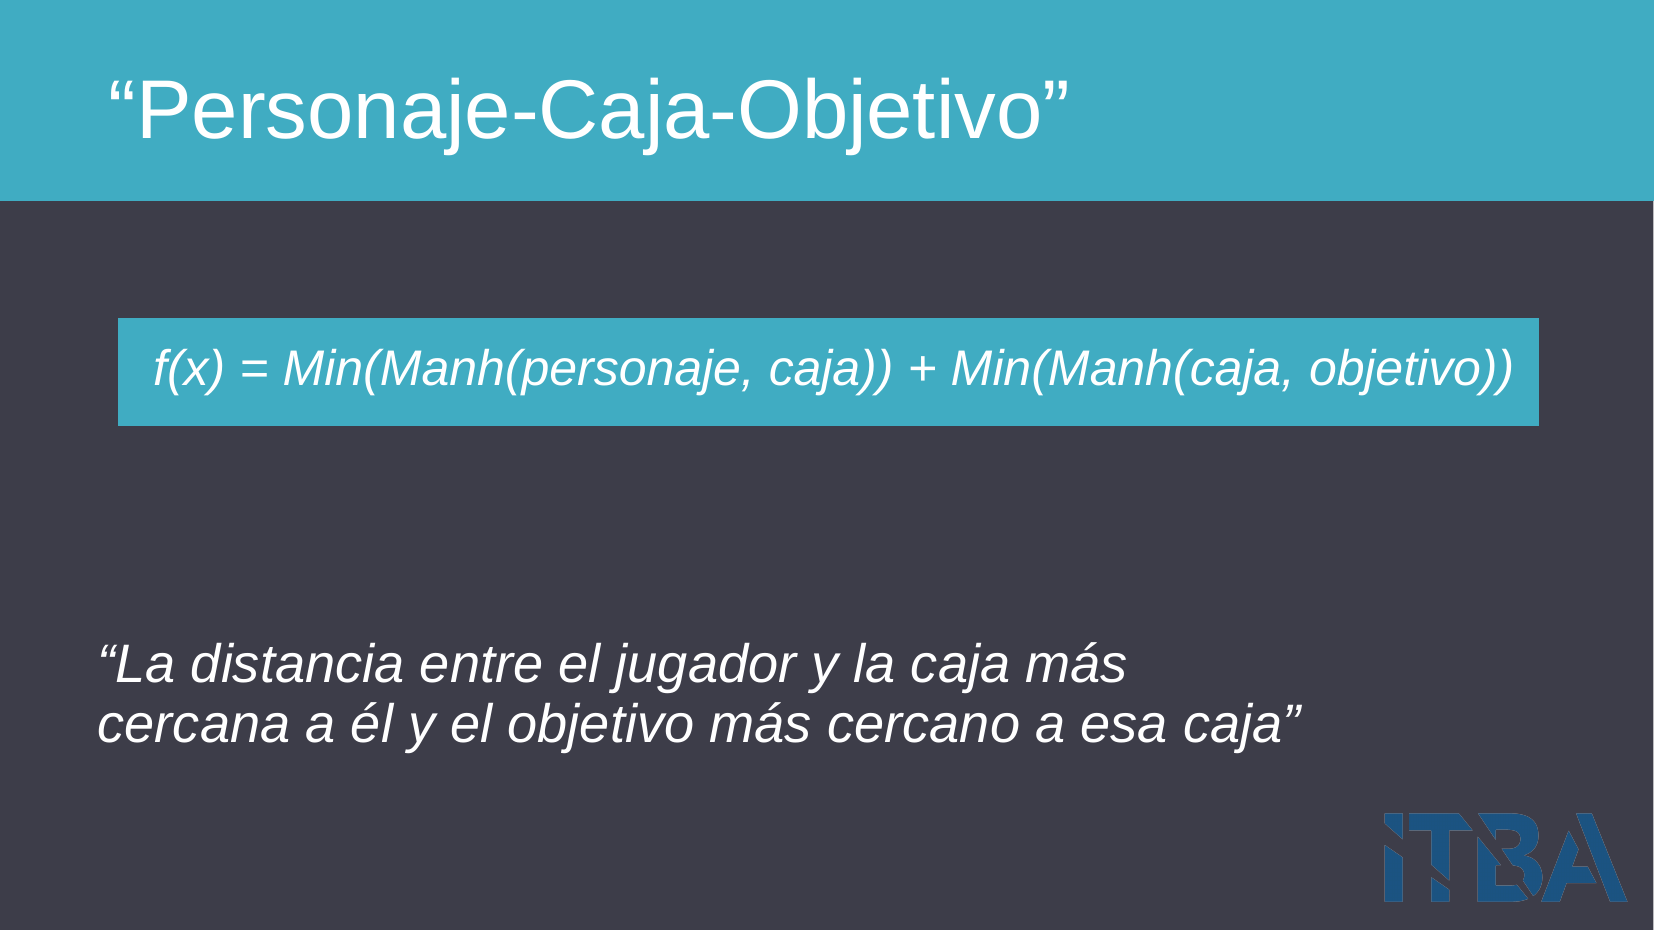

“Personaje-Caja-Objetivo”
f(x) = Min(Manh(personaje, caja)) + Min(Manh(caja, objetivo))
“La distancia entre el jugador y la caja más
cercana a él y el objetivo más cercano a esa caja”